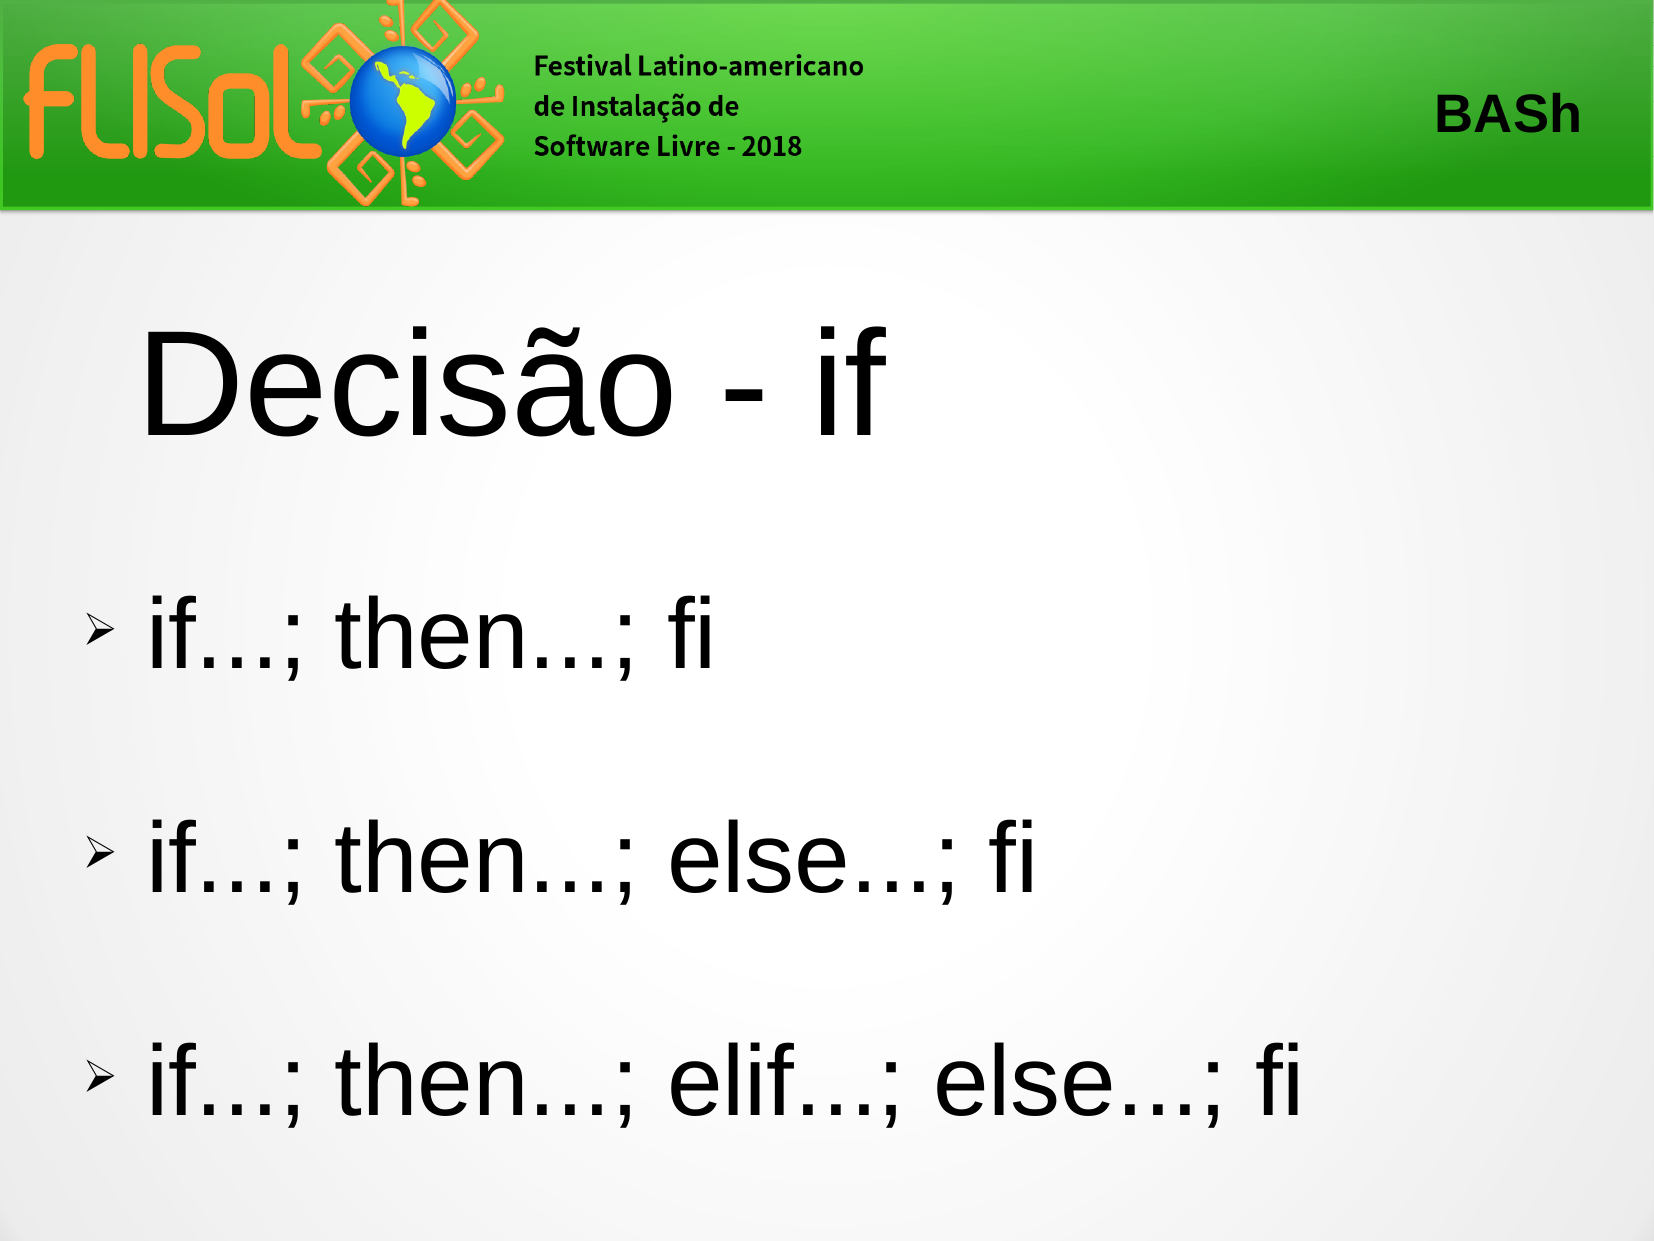

BASh
# Decisão - if
 if...; then...; fi
 if...; then...; else...; fi
 if...; then...; elif...; else...; fi